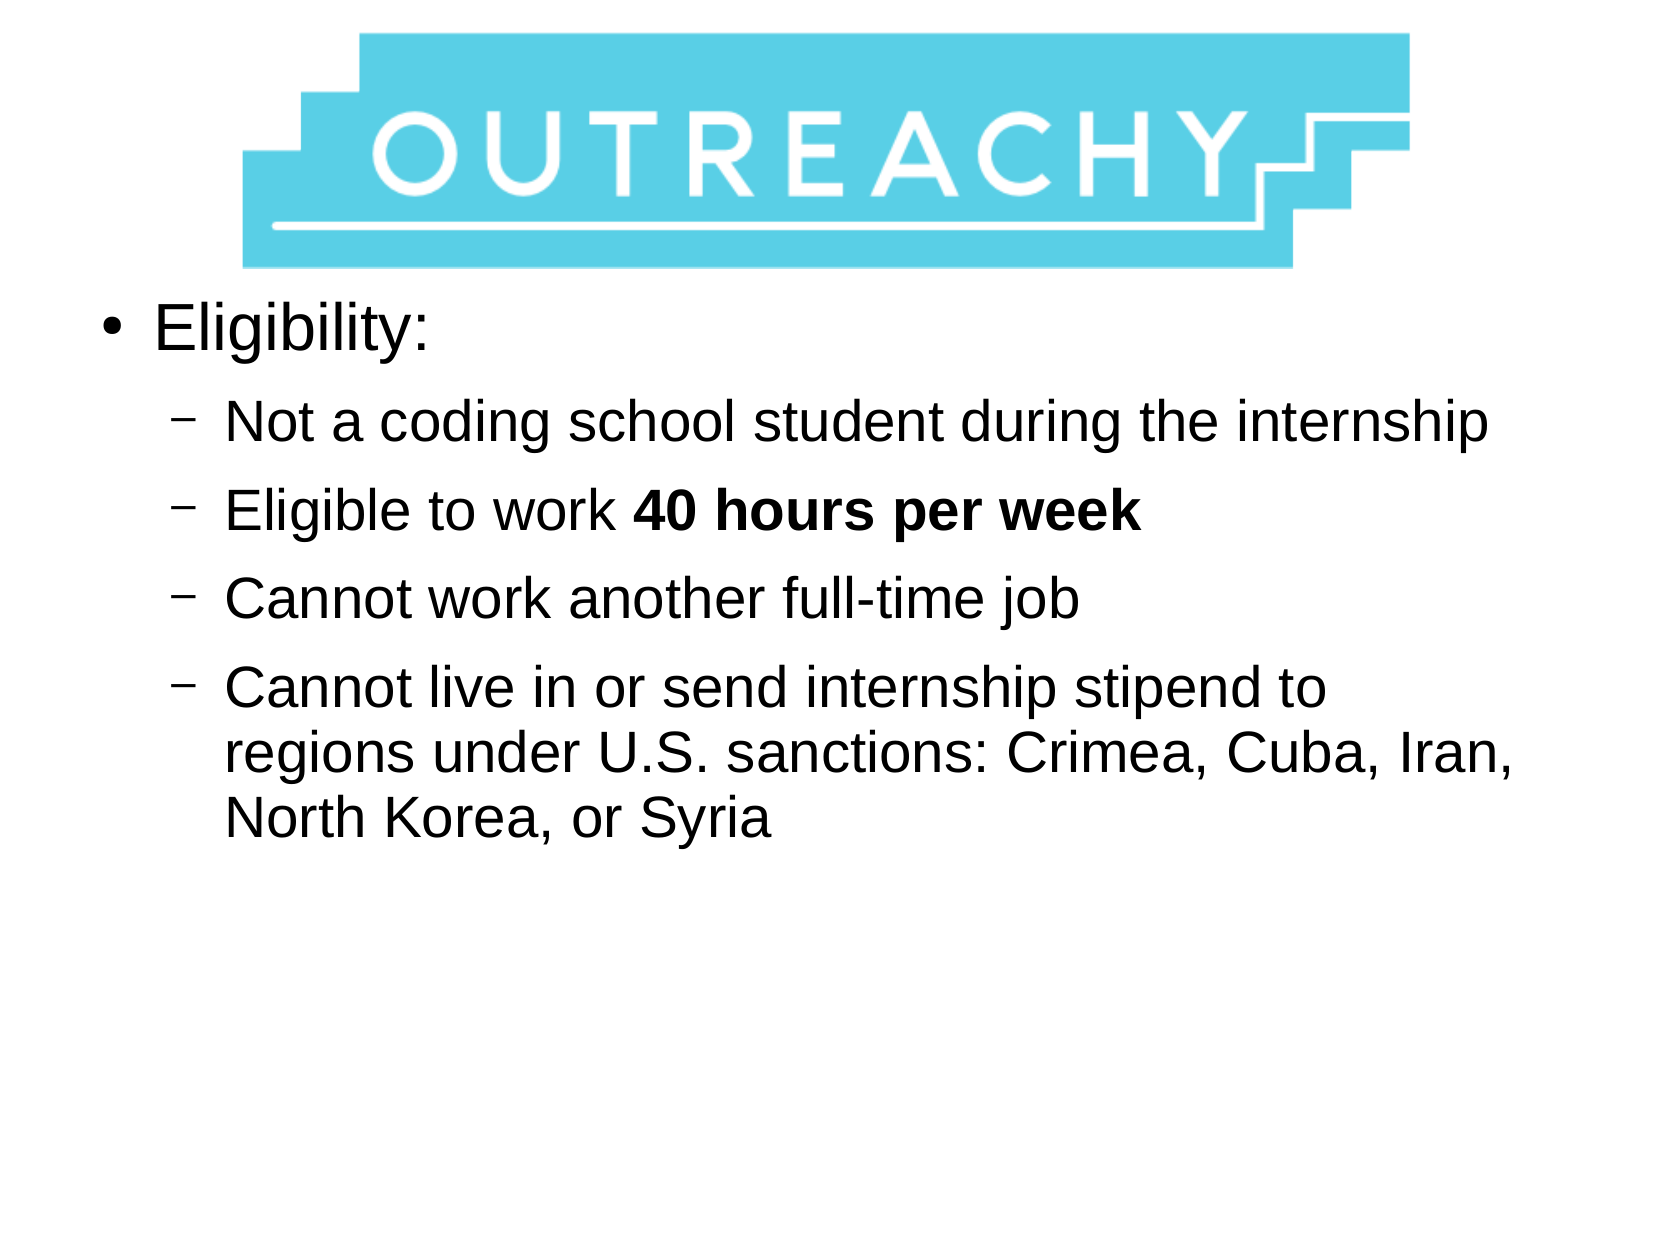

# Outreachy
Eligibility:
Not a coding school student during the internship
Eligible to work 40 hours per week
Cannot work another full-time job
Cannot live in or send internship stipend to
regions under U.S. sanctions: Crimea, Cuba, Iran, North Korea, or Syria